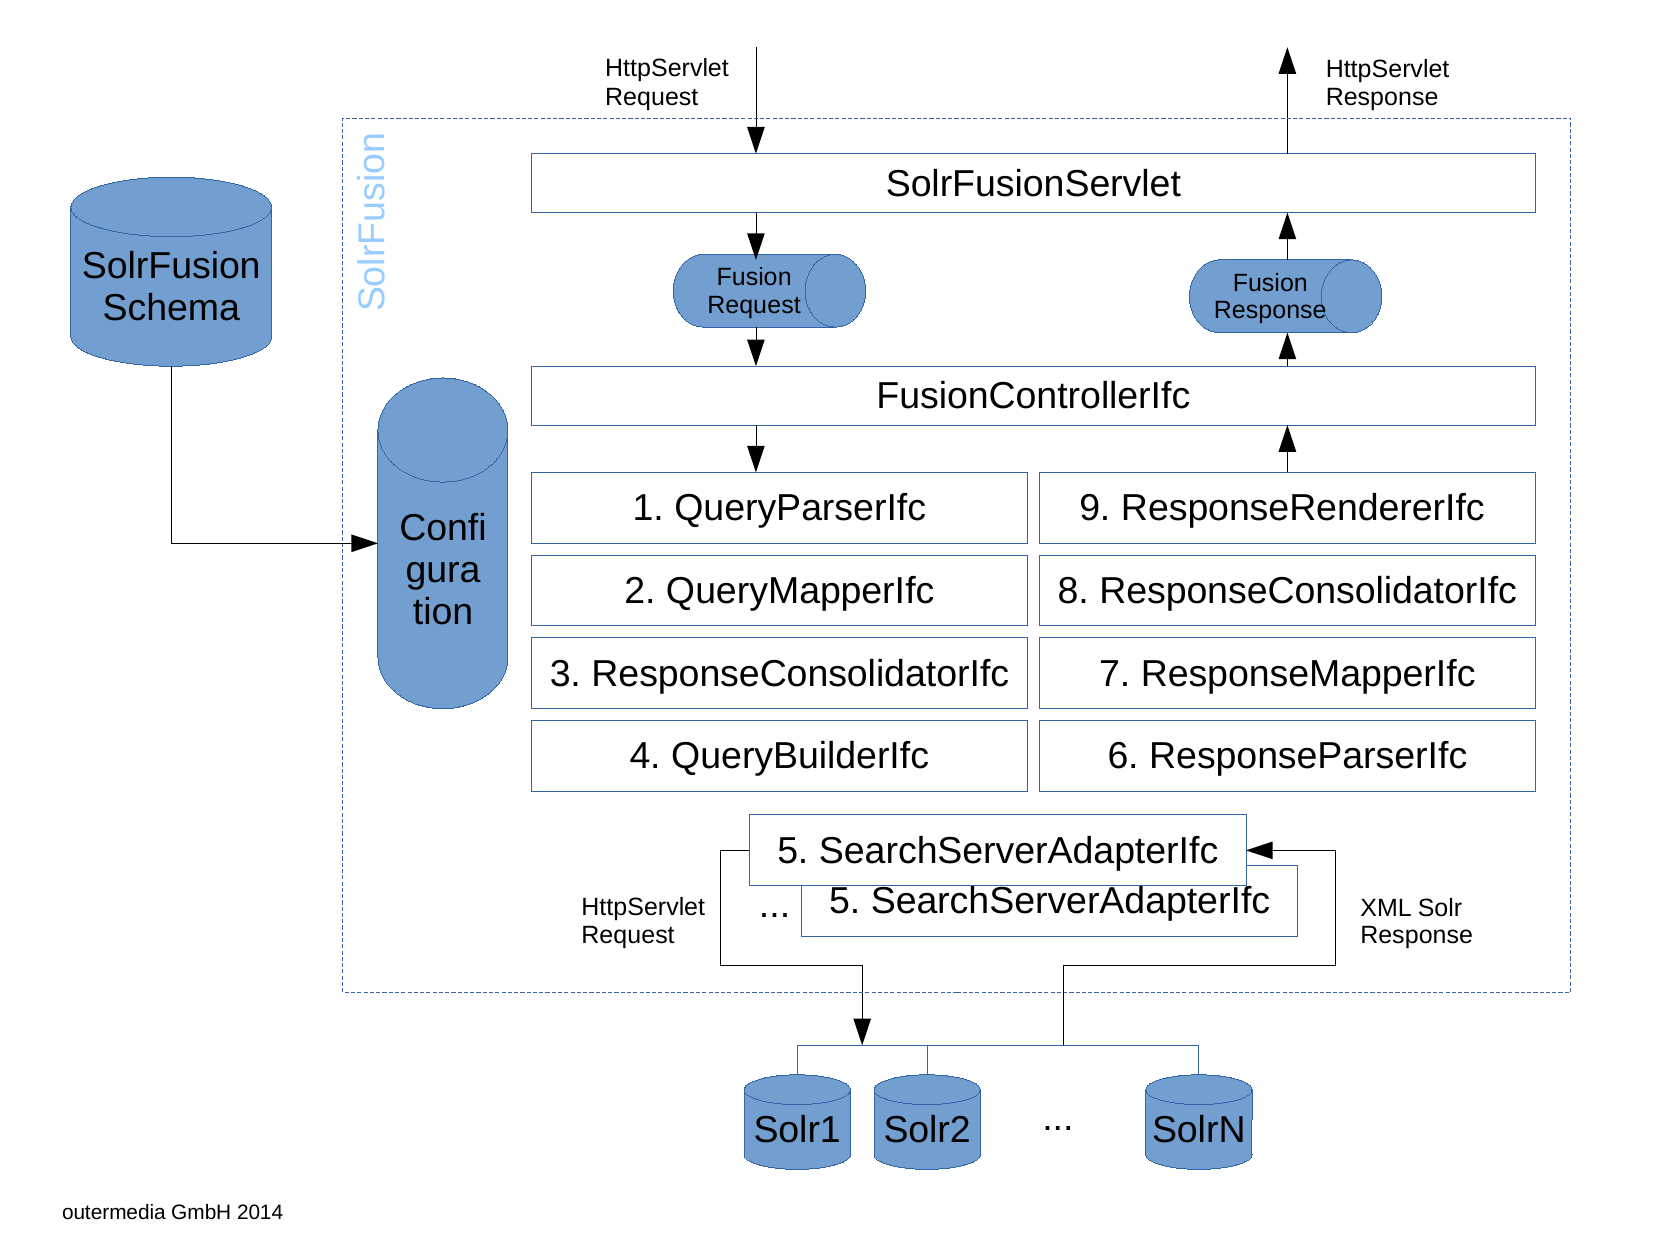

HttpServlet
Request
HttpServlet
Response
SolrFusionServlet
SolrFusion
Schema
SolrFusion
Fusion
Request
Fusion
Response
FusionControllerIfc
Confi
gura
tion
1. QueryParserIfc
9. ResponseRendererIfc
2. QueryMapperIfc
8. ResponseConsolidatorIfc
3. ResponseConsolidatorIfc
7. ResponseMapperIfc
4. QueryBuilderIfc
6. ResponseParserIfc
5. SearchServerAdapterIfc
5. SearchServerAdapterIfc
...
HttpServlet
Request
XML Solr
Response
Solr1
Solr2
SolrN
...
outermedia GmbH 2014